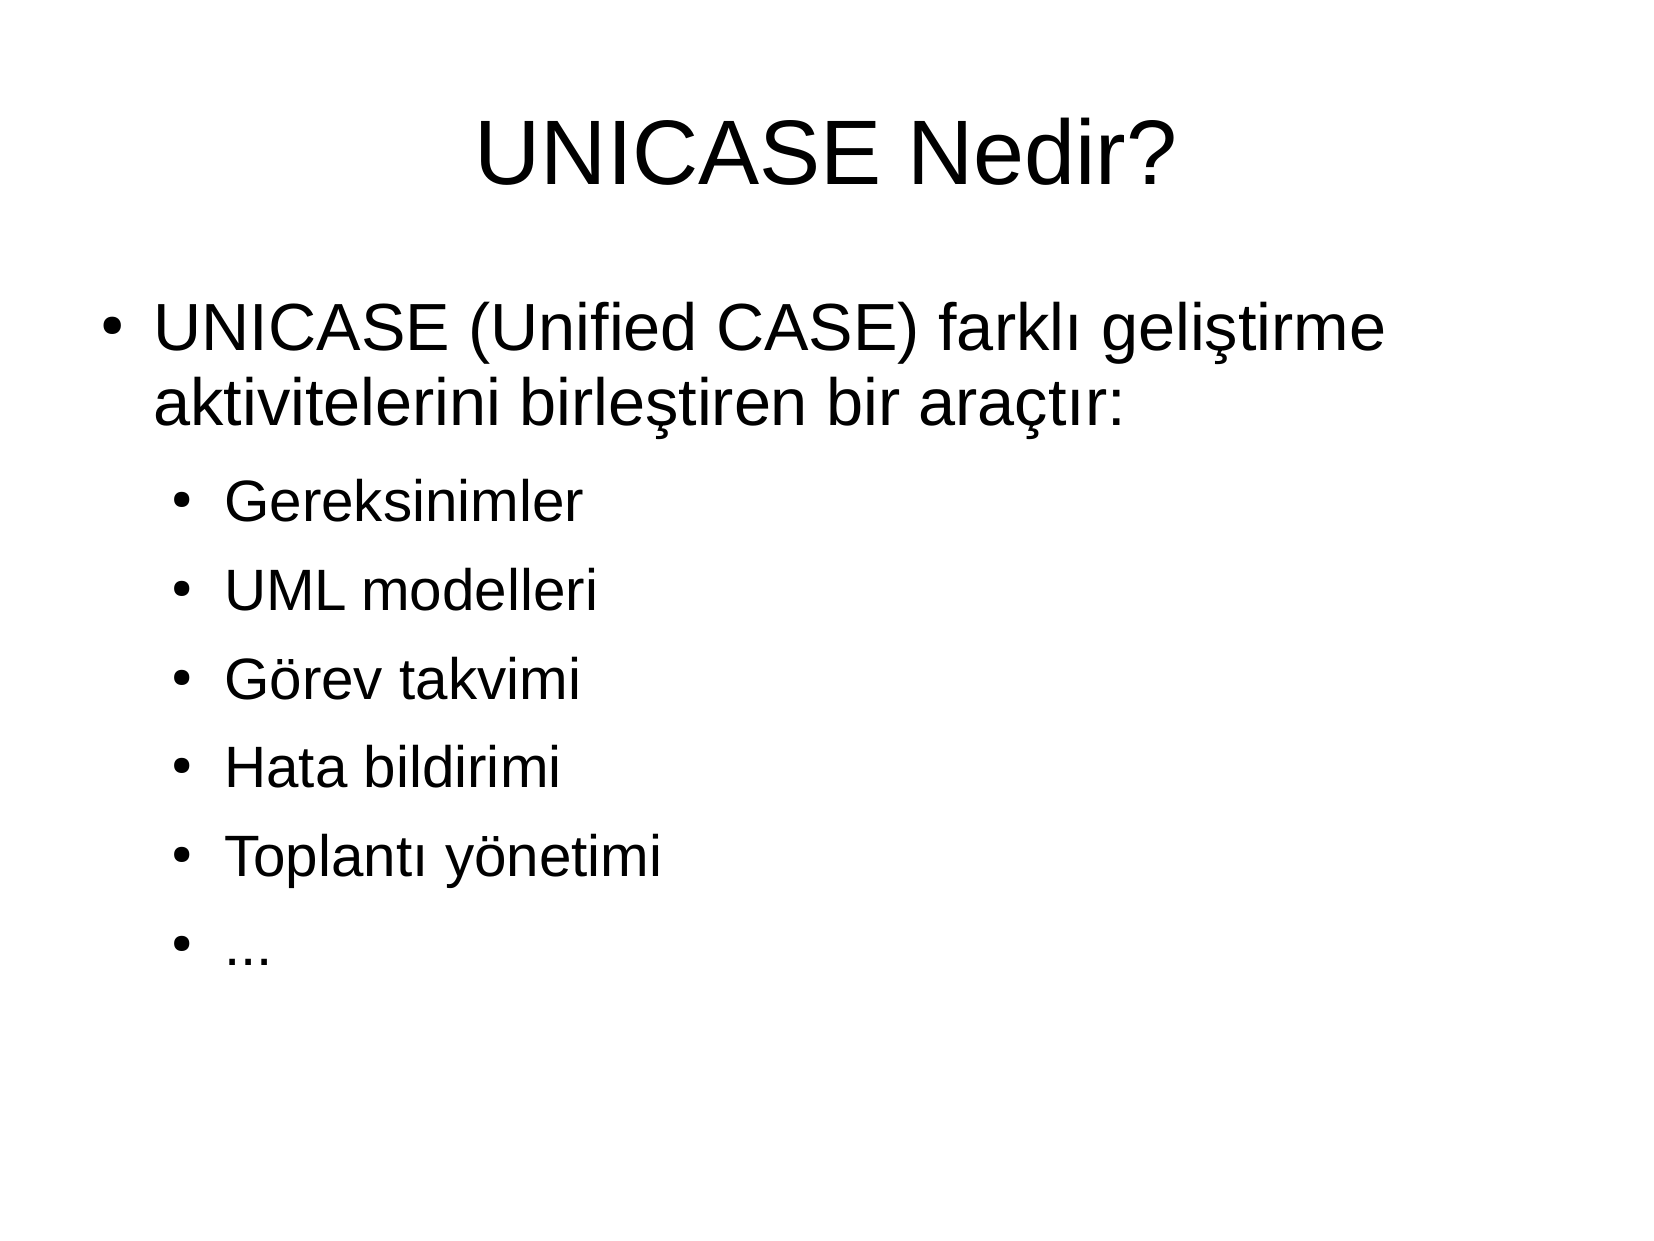

# UNICASE Nedir?
UNICASE (Unified CASE) farklı geliştirme aktivitelerini birleştiren bir araçtır:
Gereksinimler
UML modelleri
Görev takvimi
Hata bildirimi
Toplantı yönetimi
...